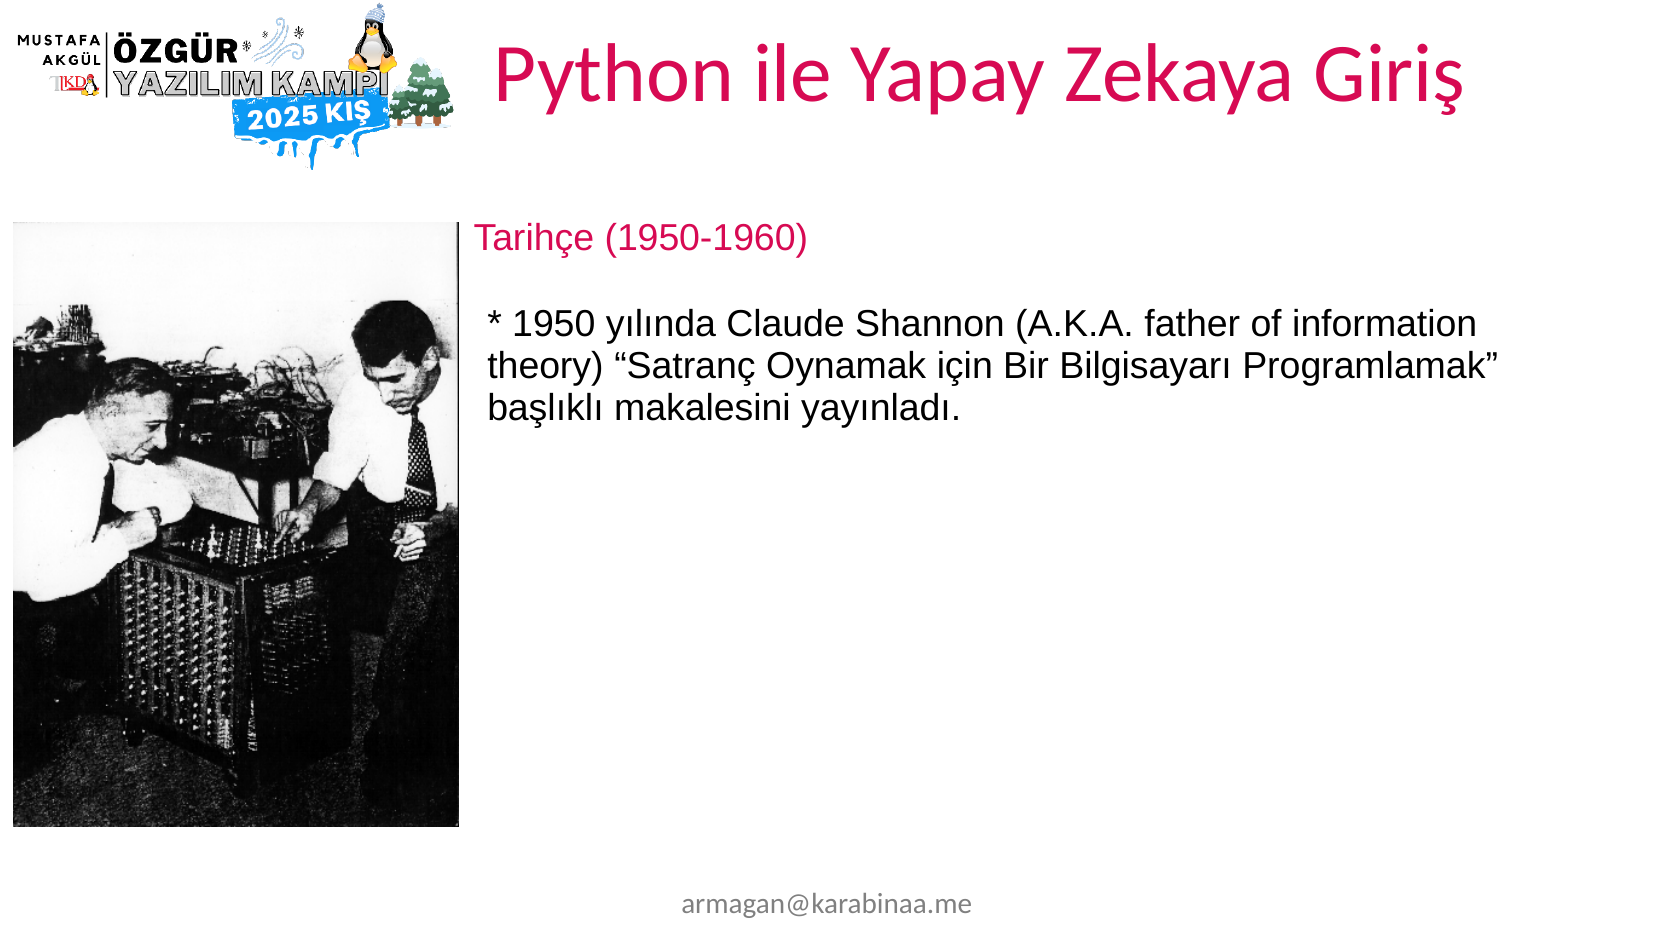

Python ile Yapay Zekaya Giriş
Tarihçe (1950-1960)
* 1950 yılında Claude Shannon (A.K.A. father of information theory) “Satranç Oynamak için Bir Bilgisayarı Programlamak” başlıklı makalesini yayınladı.
armagan@karabinaa.me